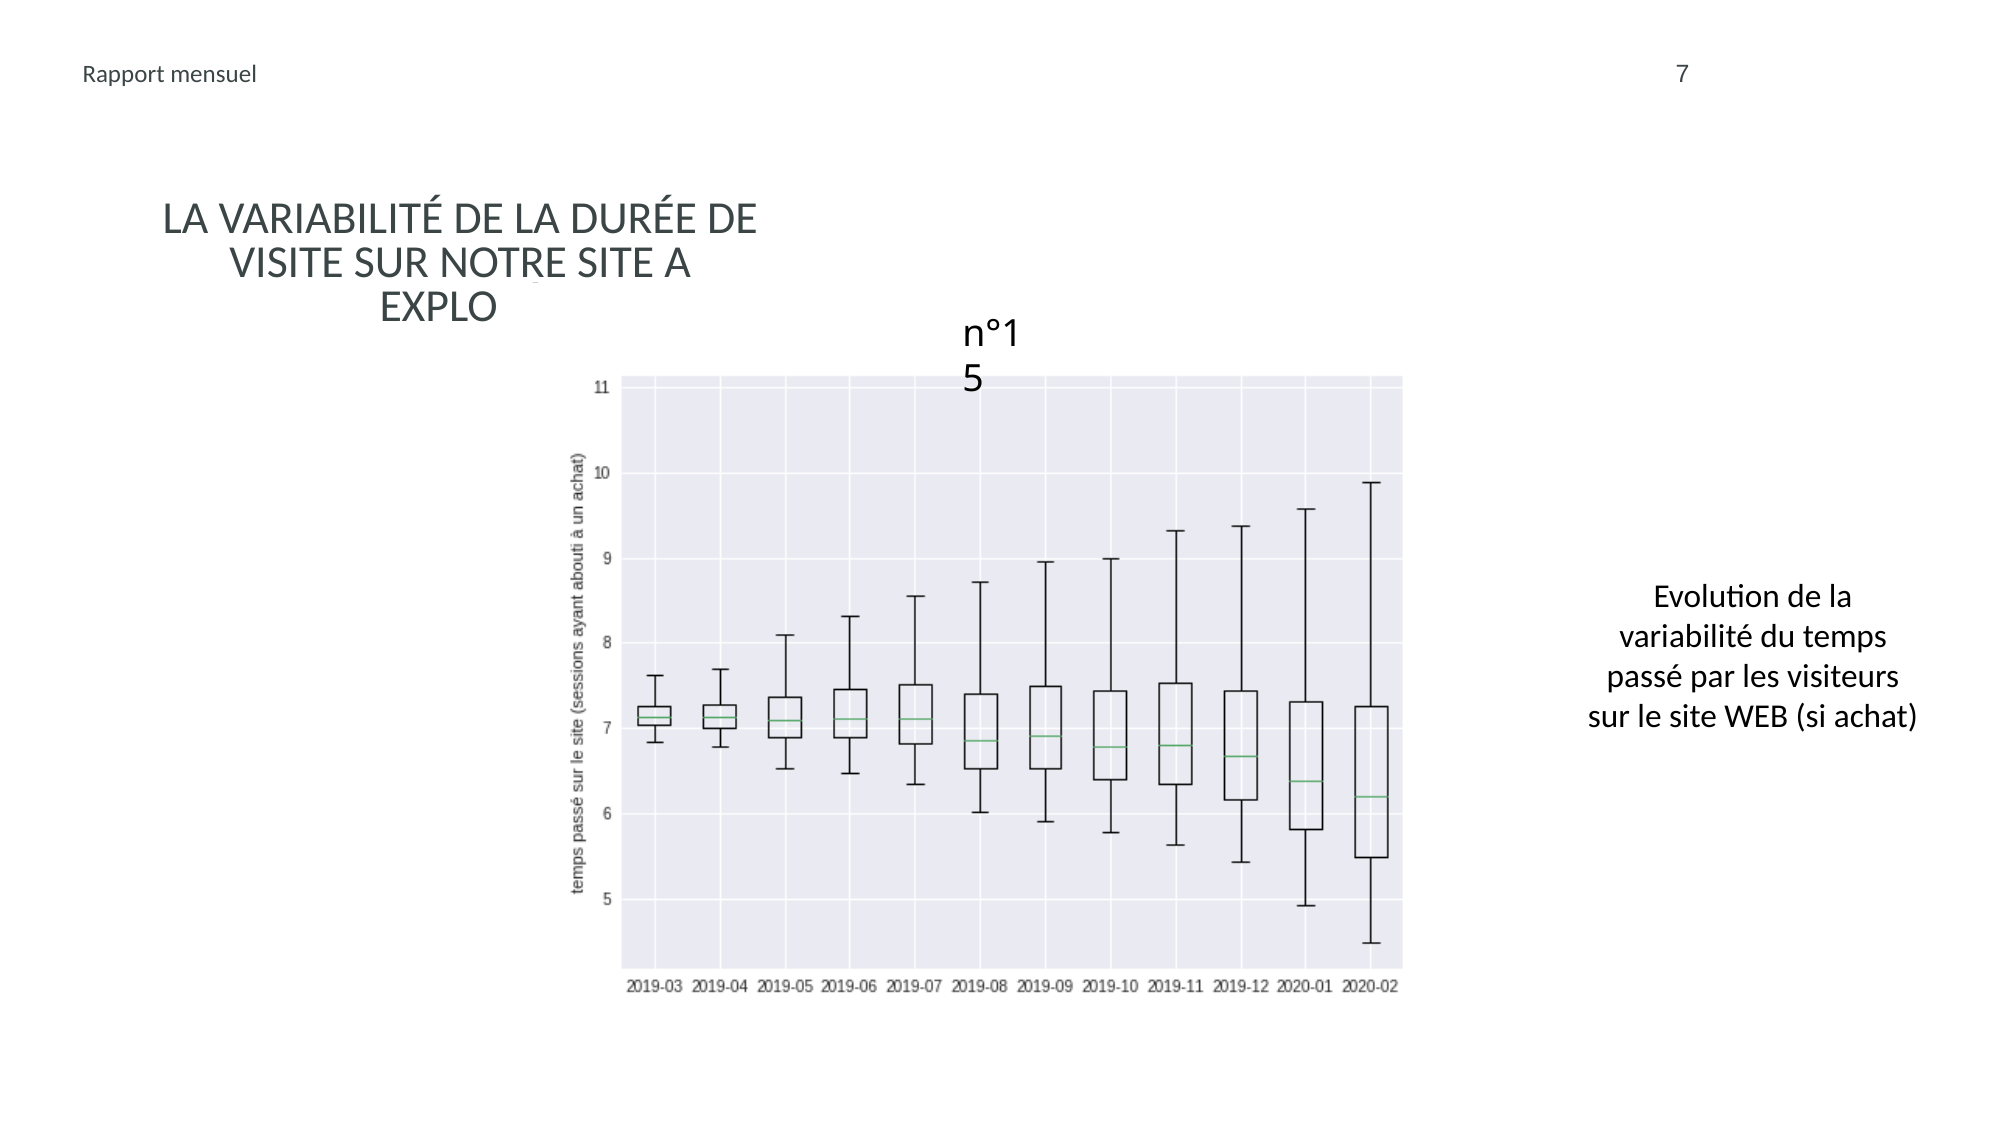

Rapport mensuel
# LA Variabilité de la durée de visite sur notre site a explosé
n°15
Evolution de la variabilité du temps passé par les visiteurs sur le site WEB (si achat)